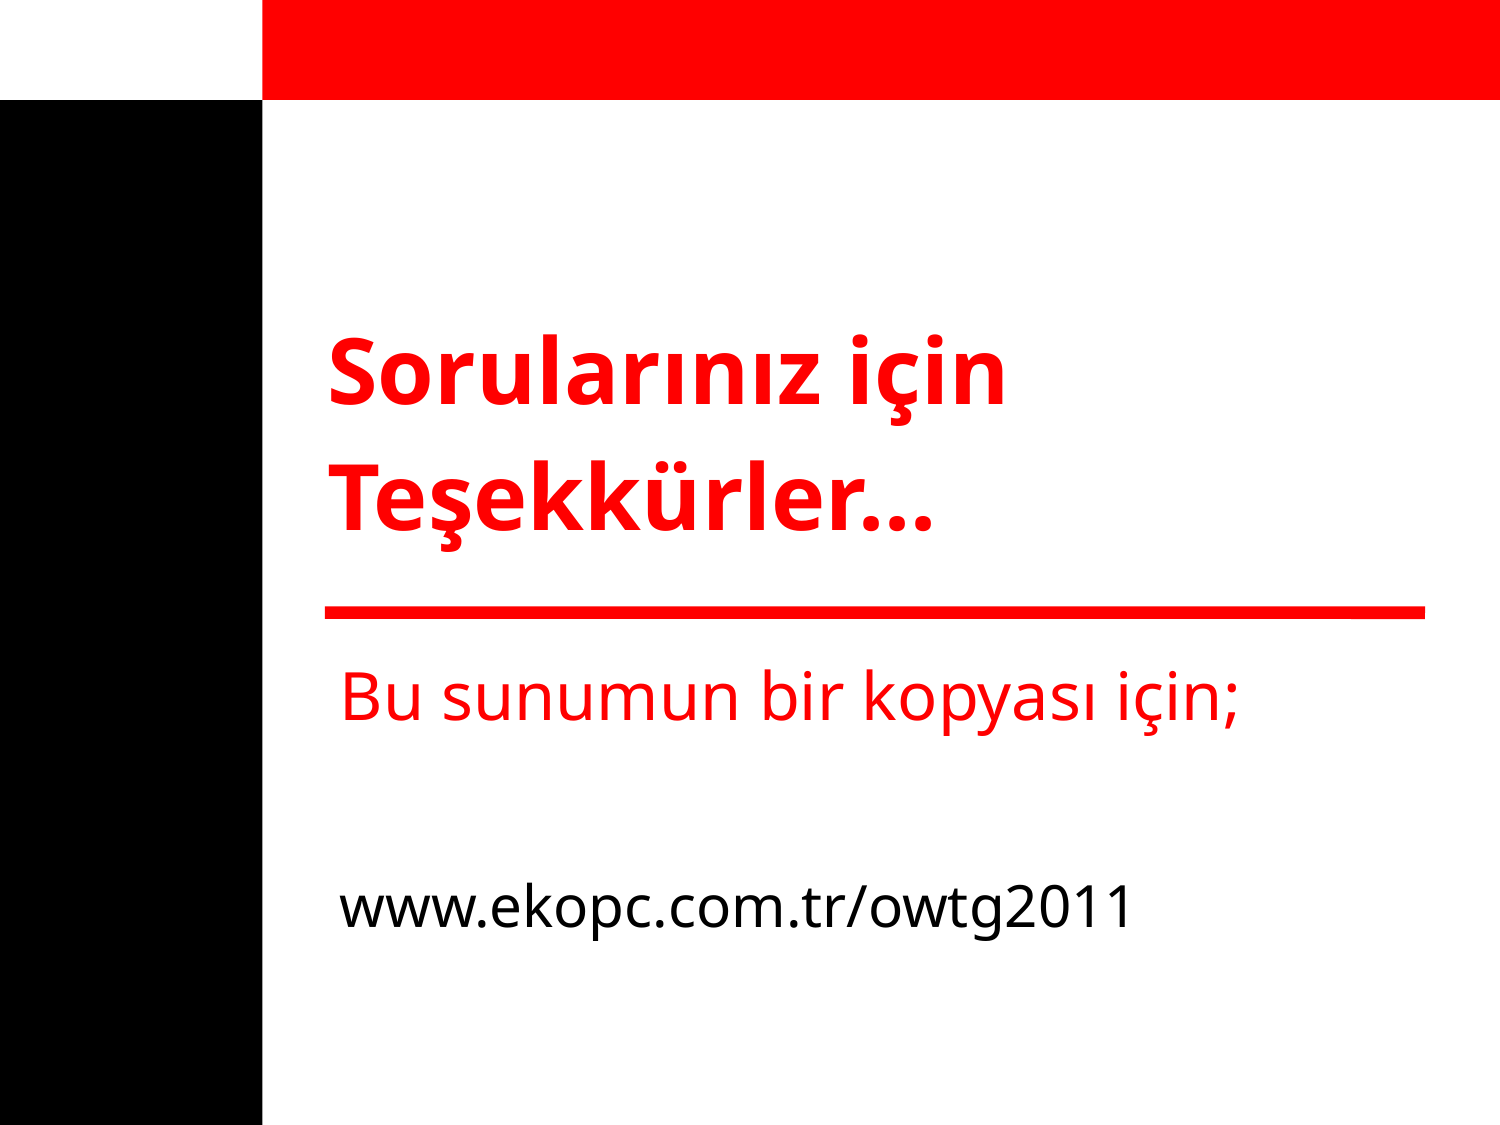

# Sorularınız için Teşekkürler...
Bu sunumun bir kopyası için;
www.ekopc.com.tr/owtg2011